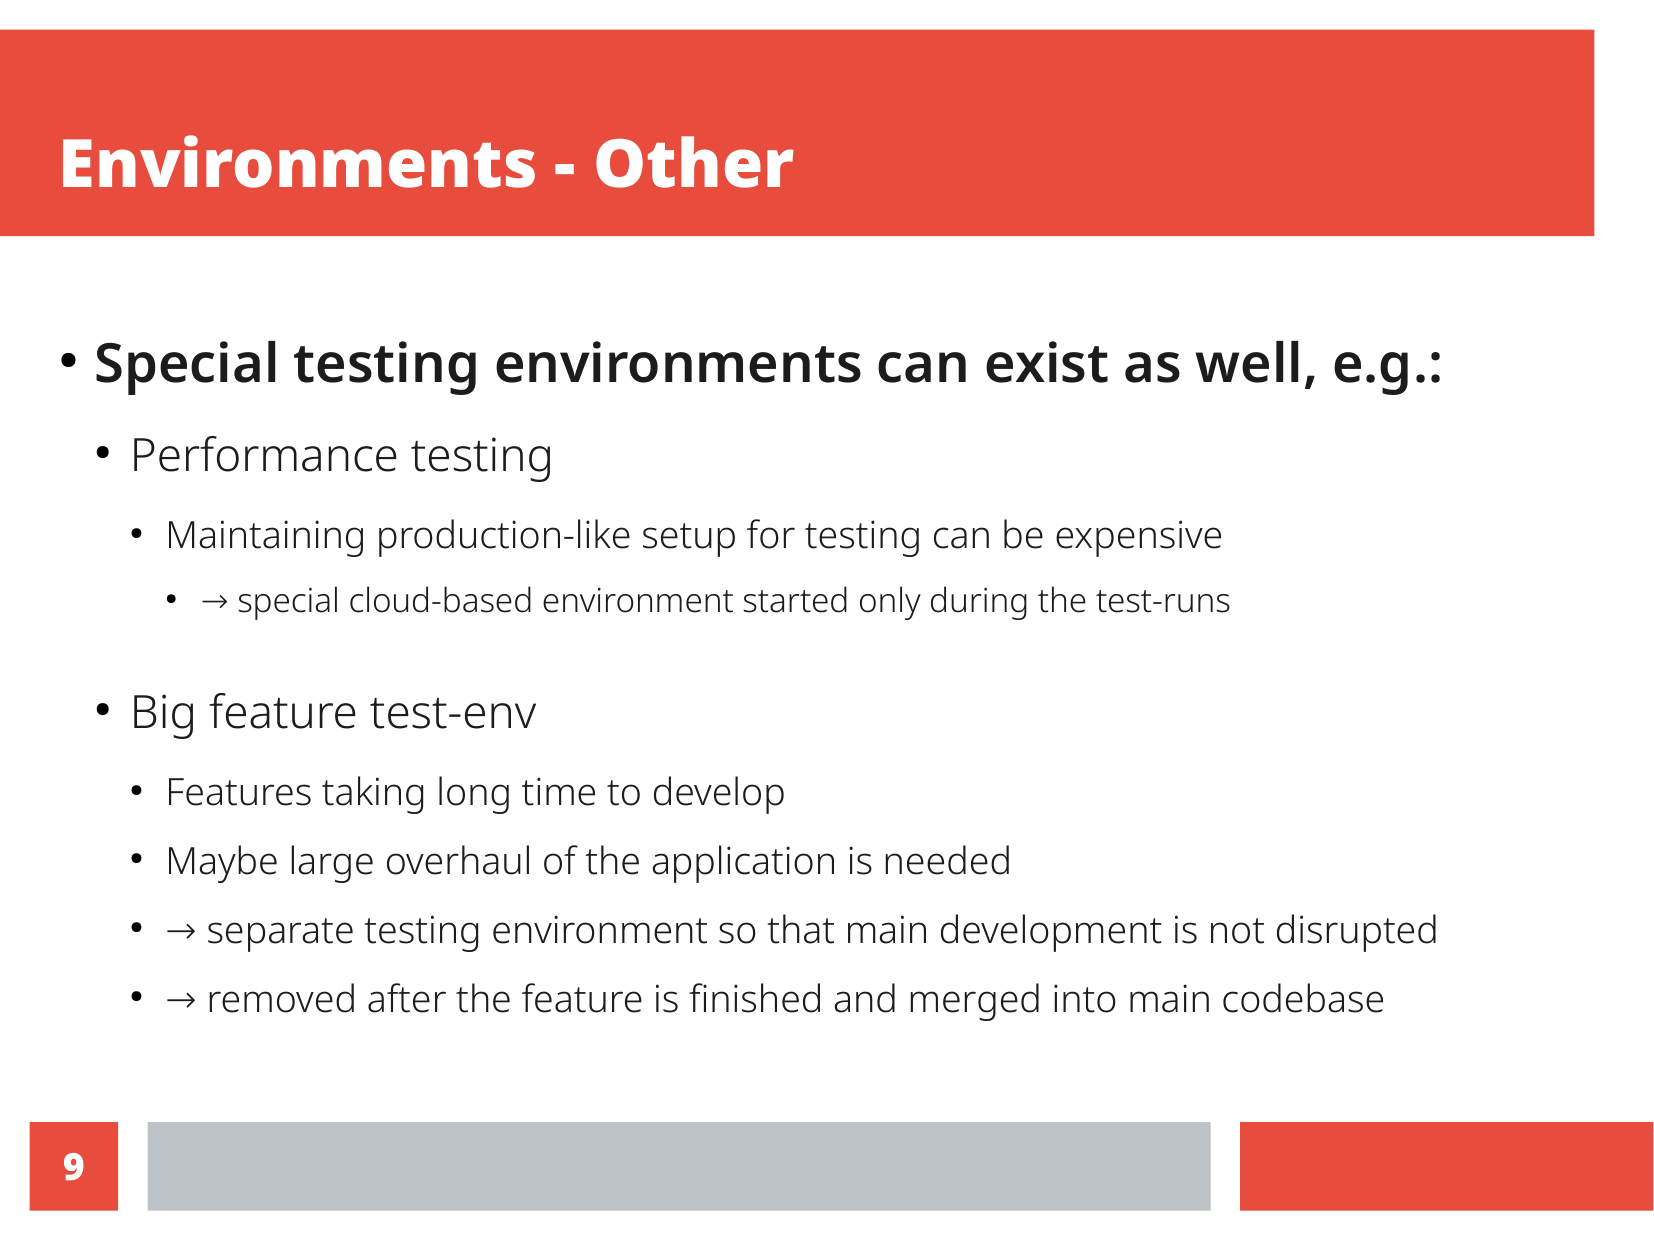

# Environments - Other
Special testing environments can exist as well, e.g.:
Performance testing
Maintaining production-like setup for testing can be expensive
→ special cloud-based environment started only during the test-runs
Big feature test-env
Features taking long time to develop
Maybe large overhaul of the application is needed
→ separate testing environment so that main development is not disrupted
→ removed after the feature is finished and merged into main codebase
9